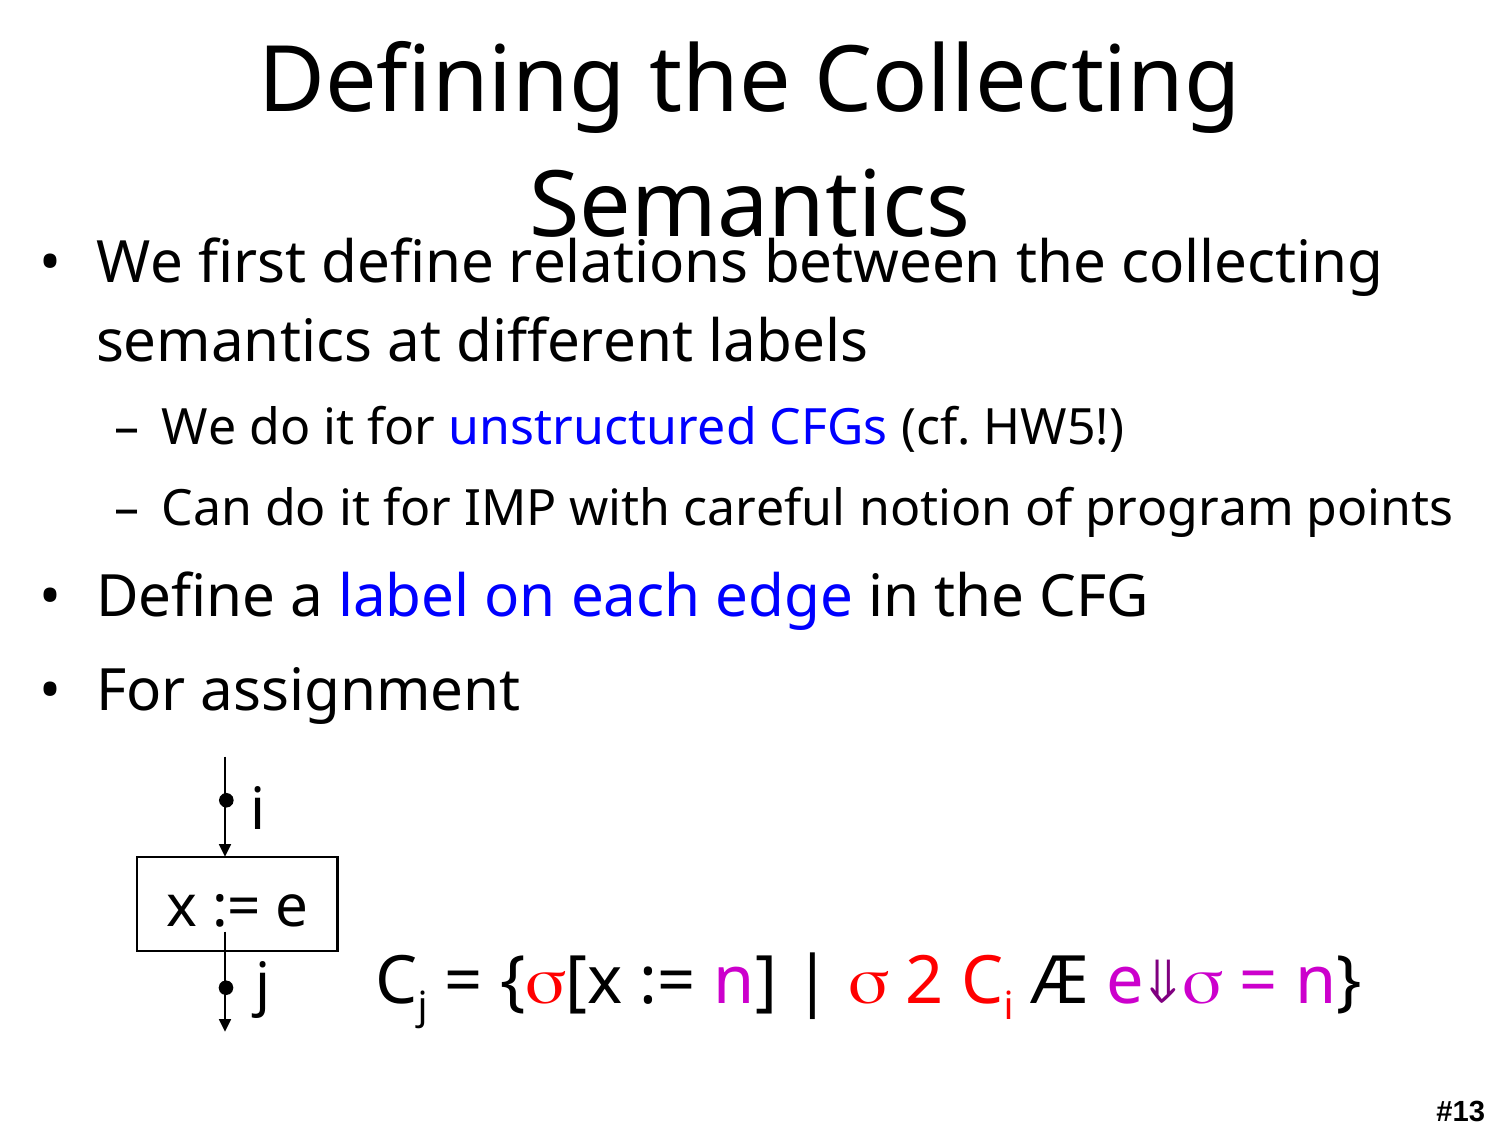

# Defining the Collecting Semantics
We first define relations between the collecting semantics at different labels
We do it for unstructured CFGs (cf. HW5!)
Can do it for IMP with careful notion of program points
Define a label on each edge in the CFG
For assignment
 Cj = {[x := n] |  2 Ci Æ e = n}
i
x := e
j
13